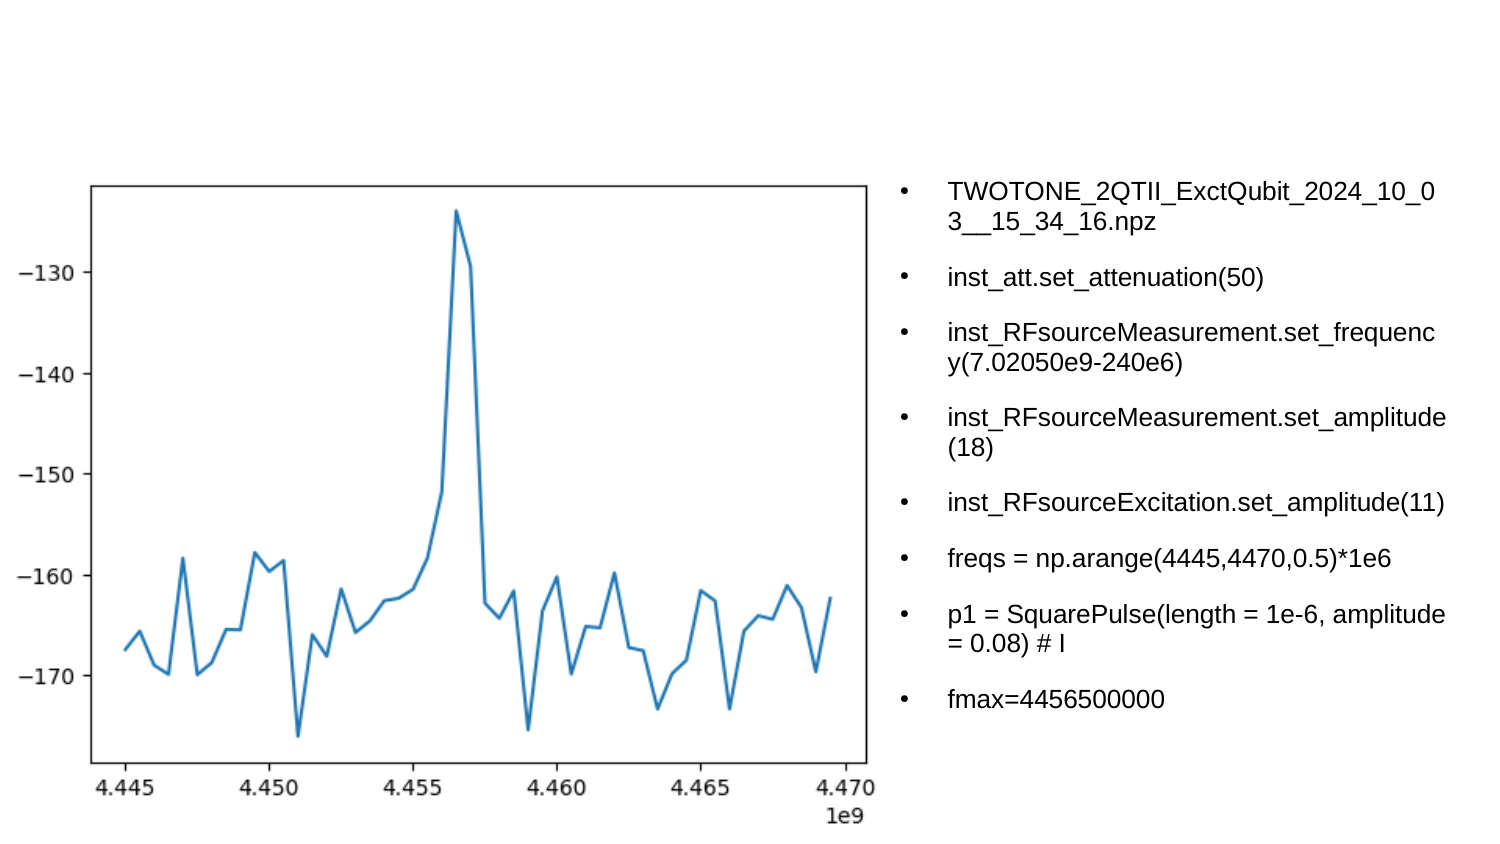

#
TWOTONE_2QTII_ExctQubit_2024_10_03__15_34_16.npz
inst_att.set_attenuation(50)
inst_RFsourceMeasurement.set_frequency(7.02050e9-240e6)
inst_RFsourceMeasurement.set_amplitude(18)
inst_RFsourceExcitation.set_amplitude(11)
freqs = np.arange(4445,4470,0.5)*1e6
p1 = SquarePulse(length = 1e-6, amplitude = 0.08) # I
fmax=4456500000